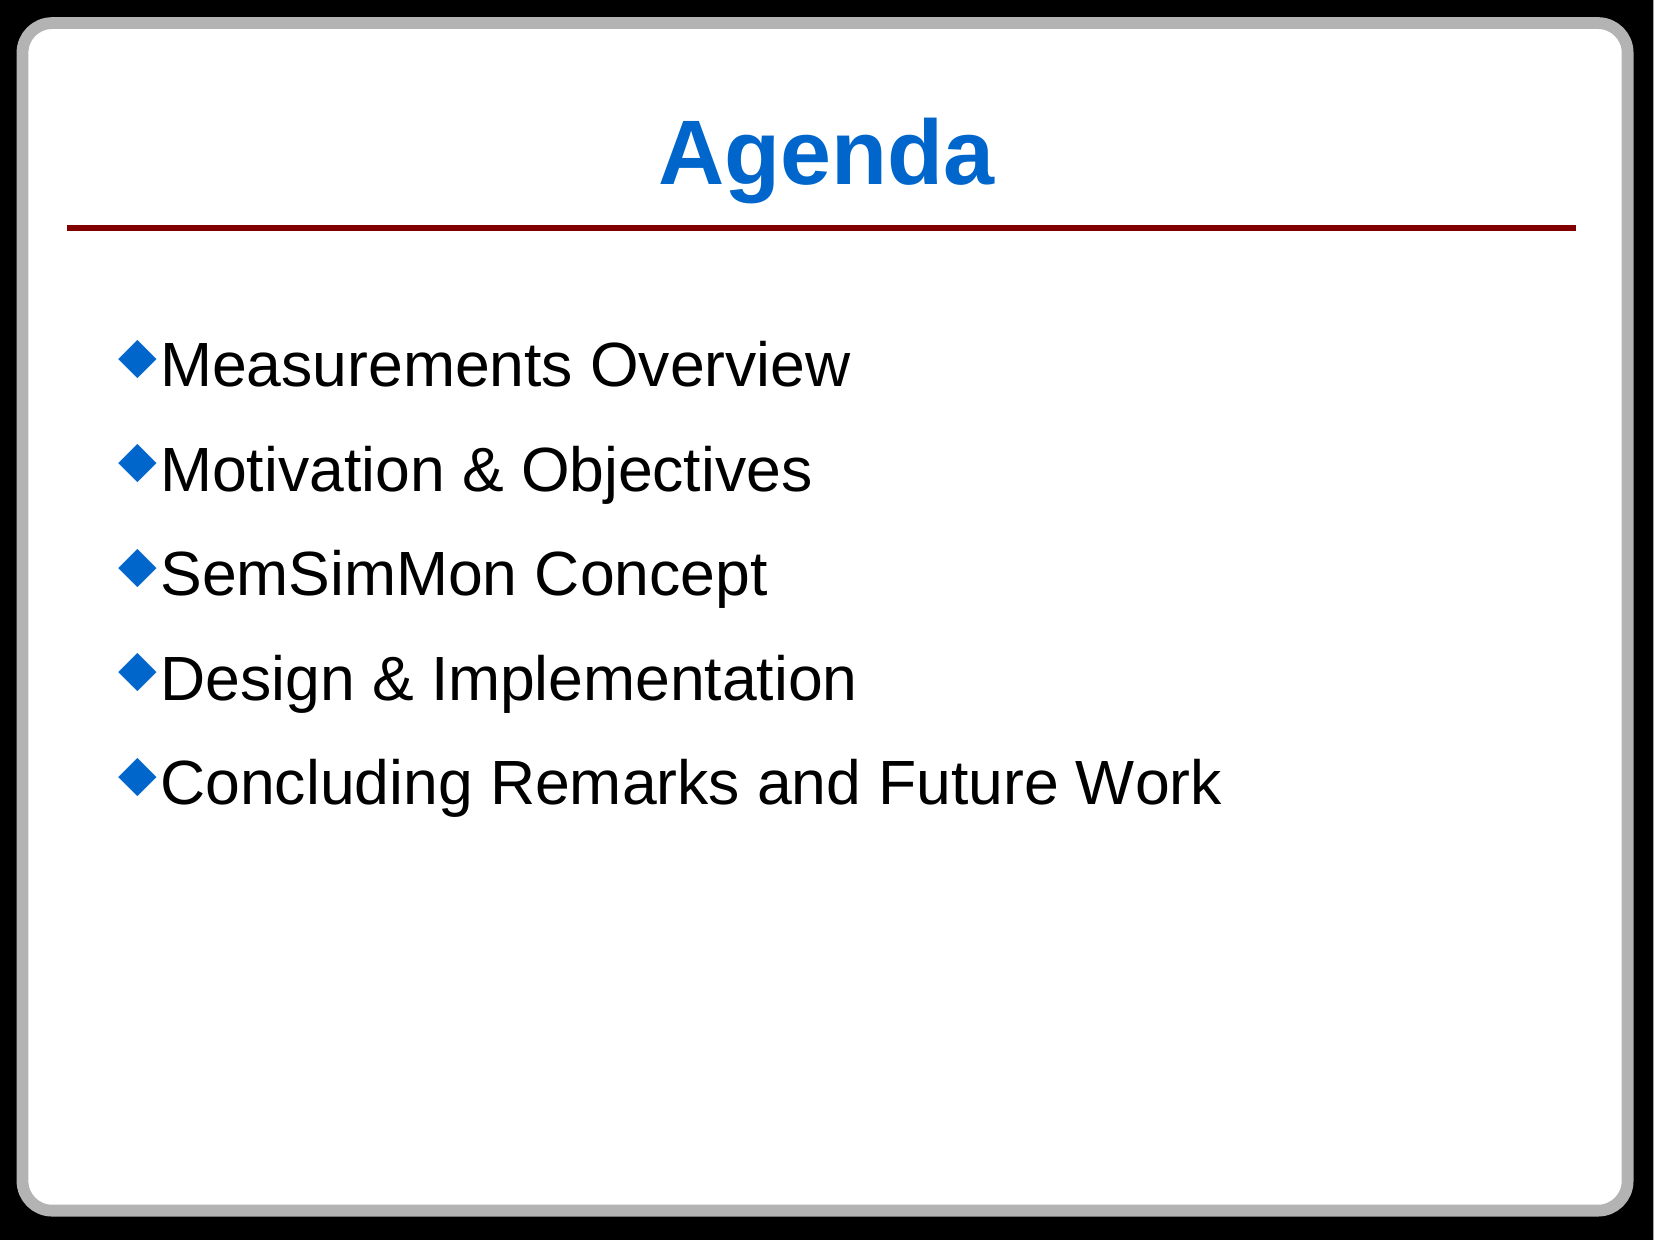

# Agenda
Measurements Overview
Motivation & Objectives
SemSimMon Concept
Design & Implementation
Concluding Remarks and Future Work